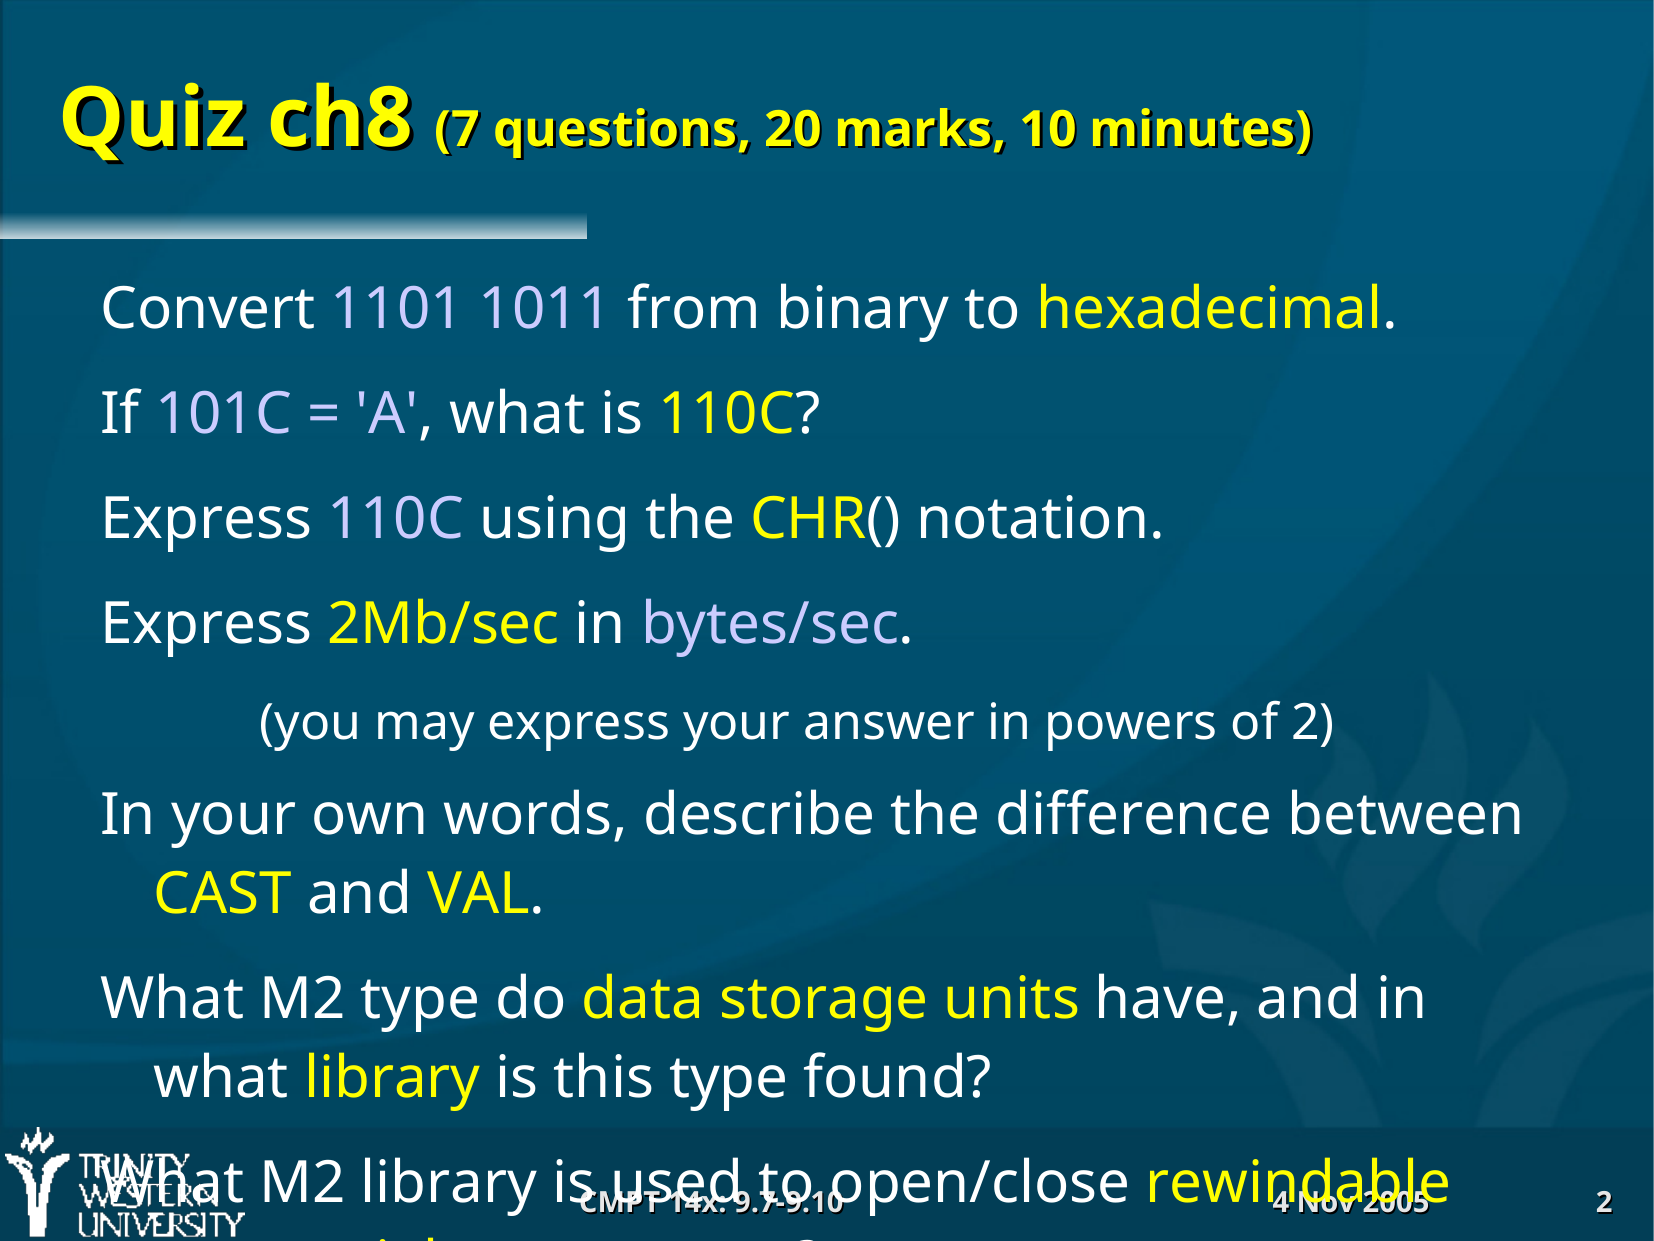

# Quiz ch8 (7 questions, 20 marks, 10 minutes)
Convert 1101 1011 from binary to hexadecimal.
If 101C = 'A', what is 110C?
Express 110C using the CHR() notation.
Express 2Mb/sec in bytes/sec.
(you may express your answer in powers of 2)
In your own words, describe the difference between CAST and VAL.
What M2 type do data storage units have, and in what library is this type found?
What M2 library is used to open/close rewindable sequential text streams?
CMPT 14x: 9.7-9.10
4 Nov 2005
2